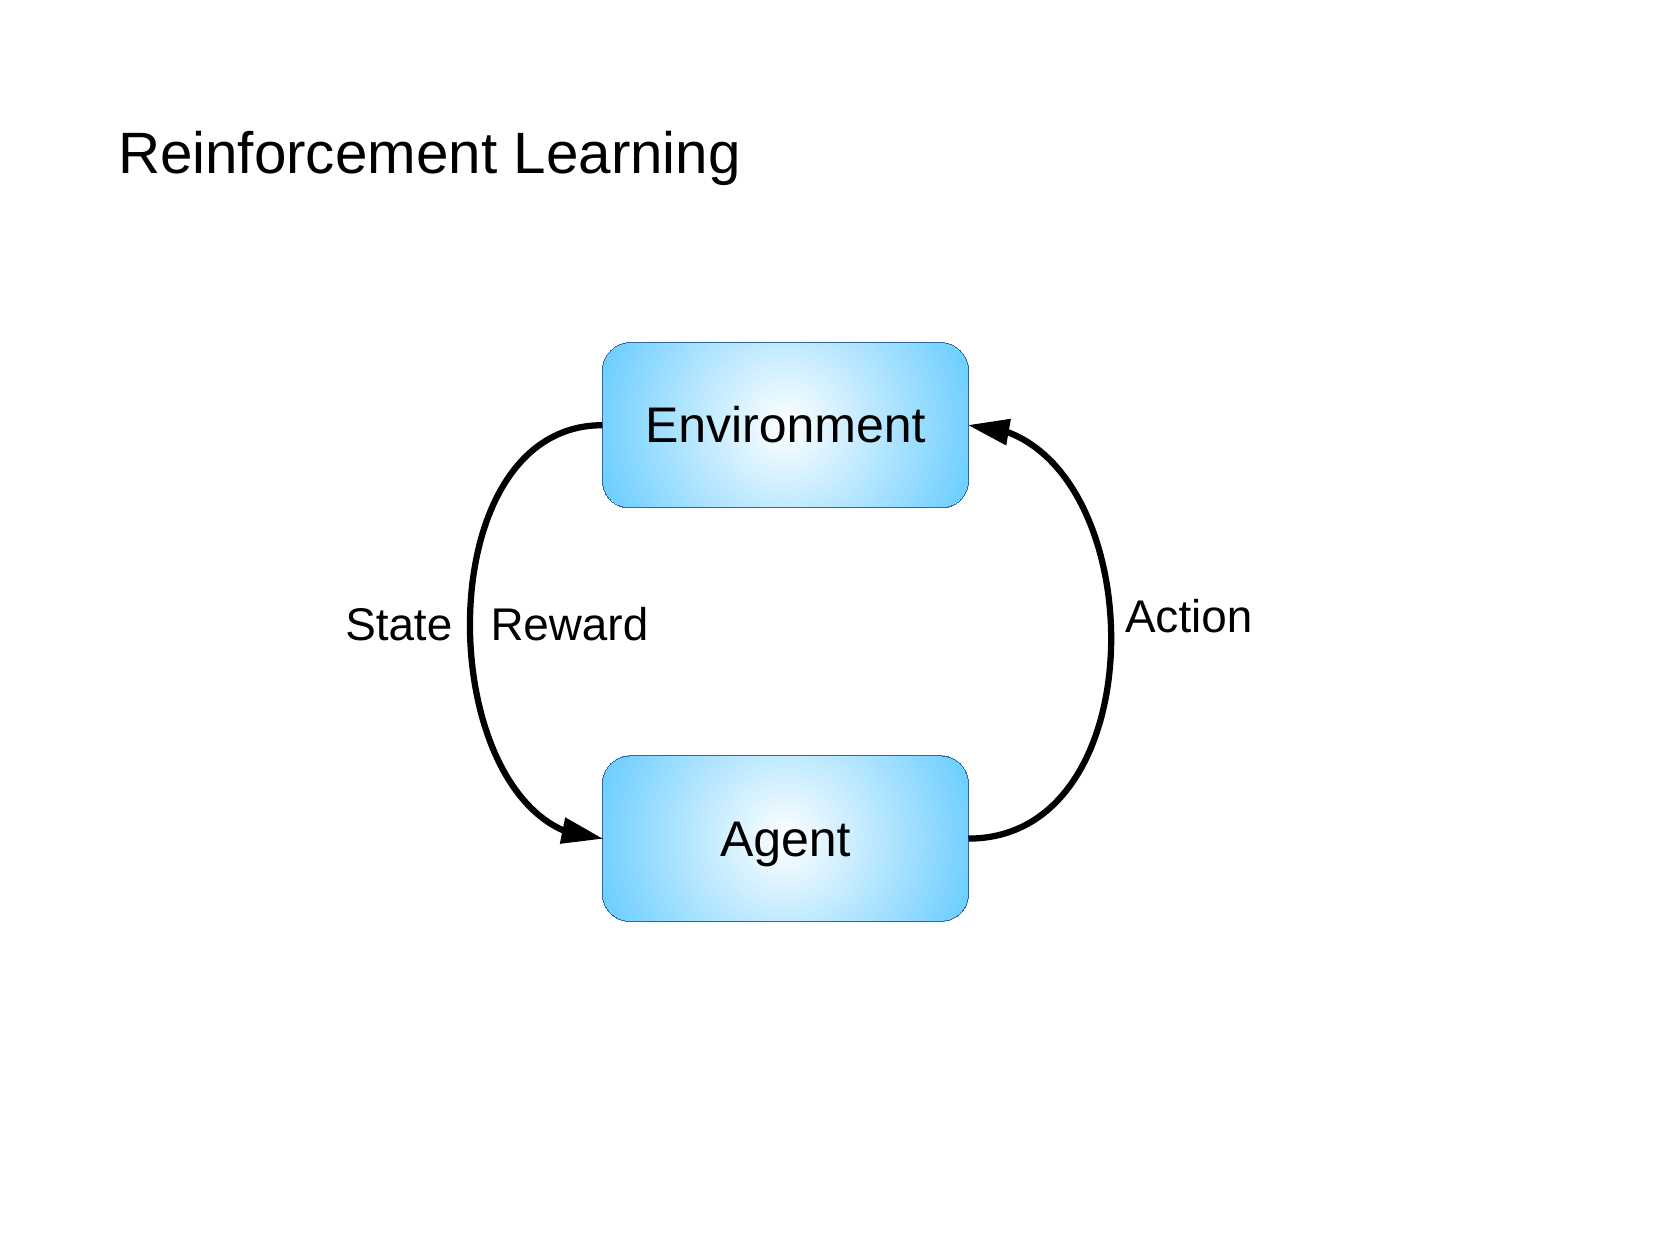

# Reinforcement Learning
Environment
Action
State Reward
Agent